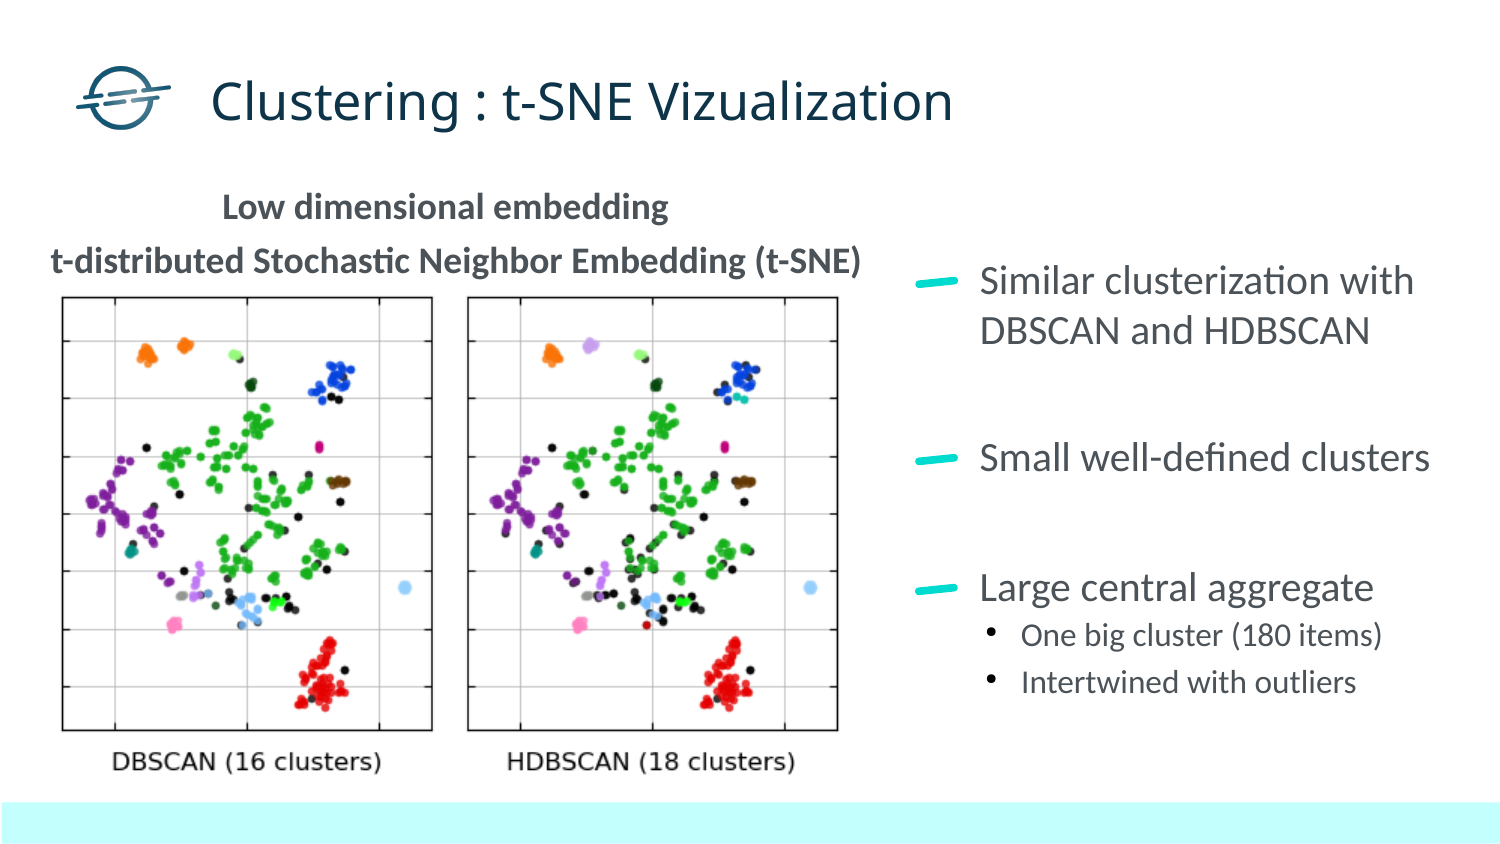

# Clustering : t-SNE Vizualization
Low dimensional embedding
t-distributed Stochastic Neighbor Embedding (t-SNE)
Similar clusterization with
DBSCAN and HDBSCAN
Small well-defined clusters
Large central aggregate
One big cluster (180 items)
Intertwined with outliers